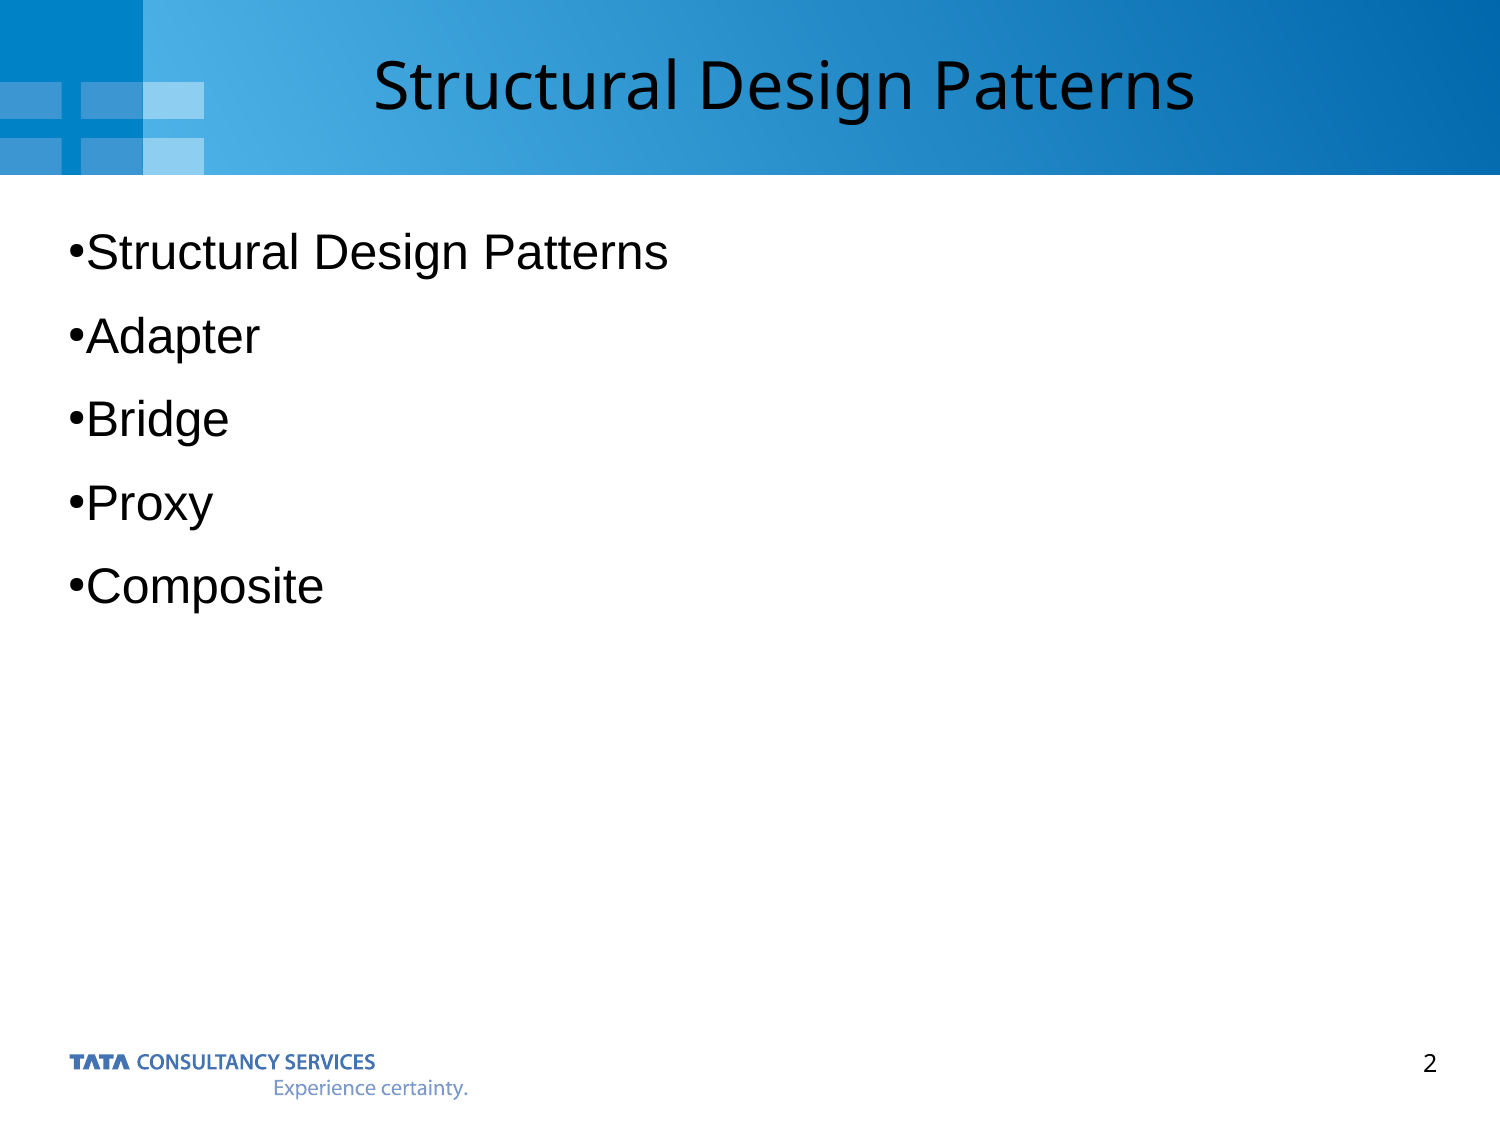

Structural Design Patterns
Structural Design Patterns
Adapter
Bridge
Proxy
Composite